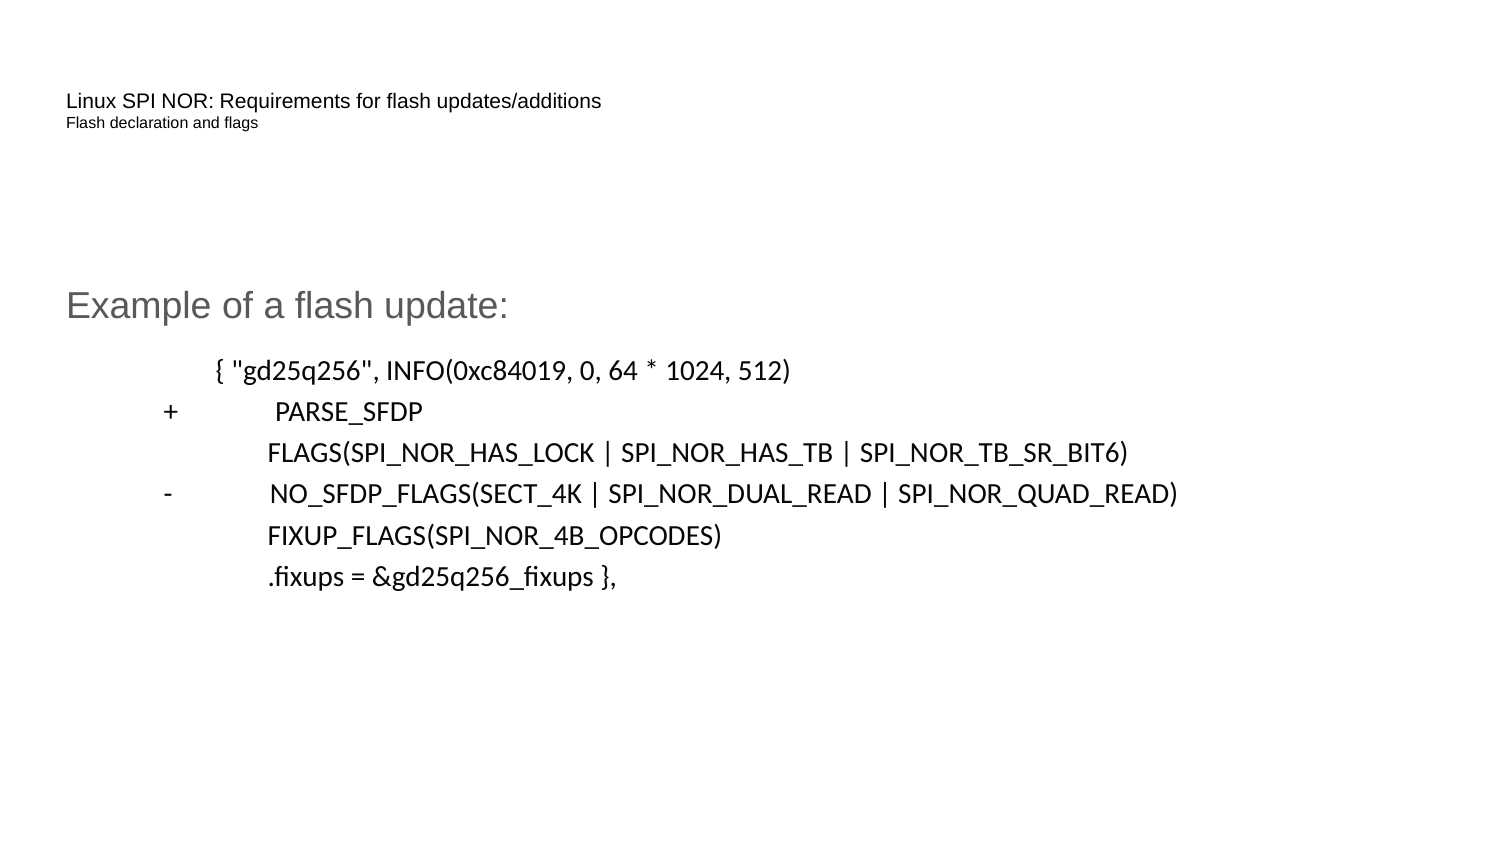

# Linux SPI NOR: Requirements for flash updates/additions Flash declaration and flags
Example of a flash update:
 { "gd25q256", INFO(0xc84019, 0, 64 * 1024, 512)
+ PARSE_SFDP
 FLAGS(SPI_NOR_HAS_LOCK | SPI_NOR_HAS_TB | SPI_NOR_TB_SR_BIT6)
- NO_SFDP_FLAGS(SECT_4K | SPI_NOR_DUAL_READ | SPI_NOR_QUAD_READ)
 FIXUP_FLAGS(SPI_NOR_4B_OPCODES)
 .fixups = &gd25q256_fixups },